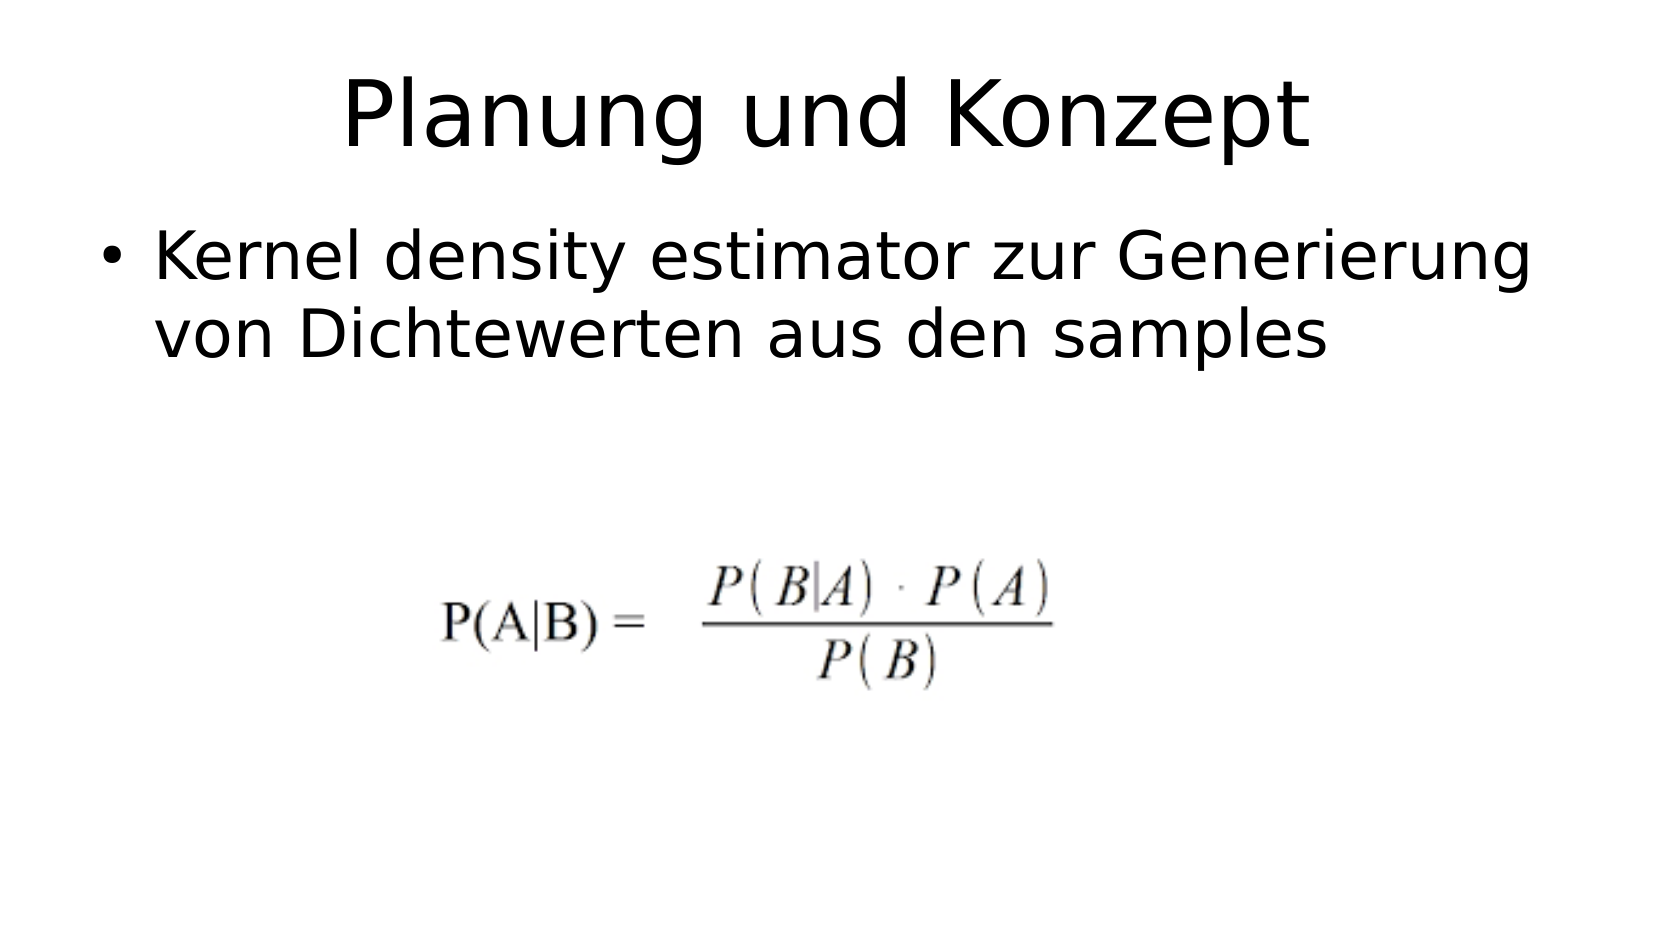

# Planung und Konzept
Kernel density estimator zur Generierung von Dichtewerten aus den samples